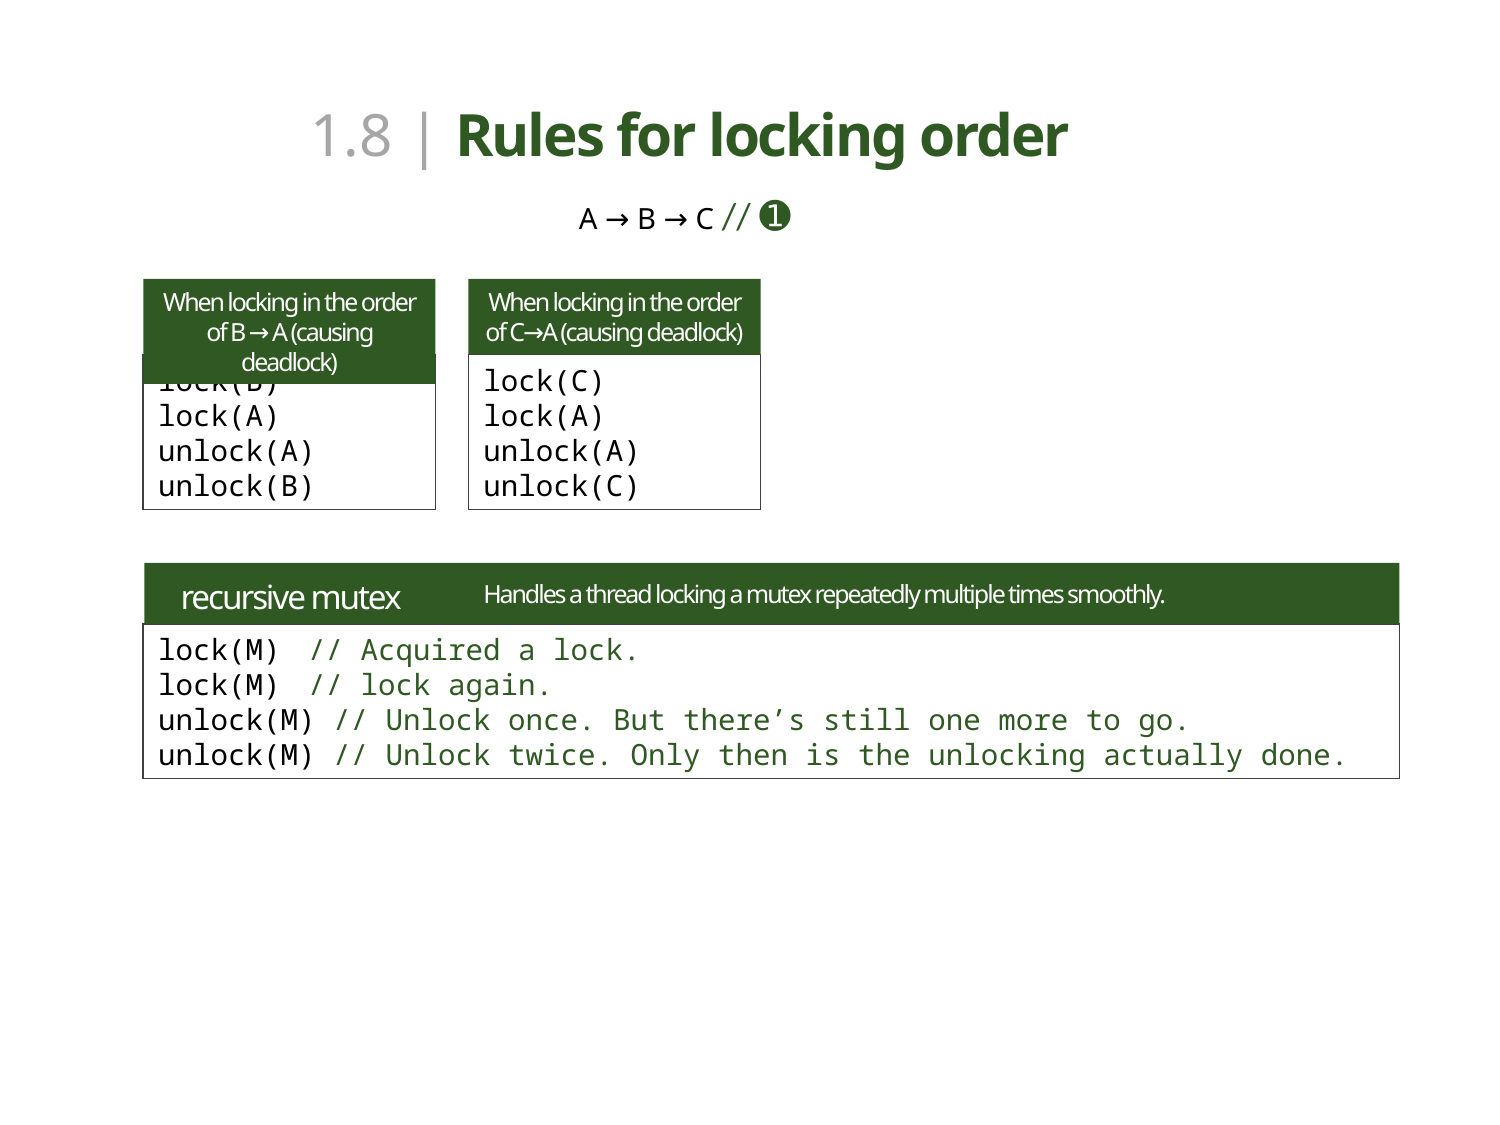

1.8 | Rules for locking order
A → B → C // ➊
When locking in the order of B → A (causing deadlock)
lock(B)
lock(A)
unlock(A)
unlock(B)
When locking in the order of C→A (causing deadlock)
lock(C)
lock(A)
unlock(A)
unlock(C)
recursive mutex
Handles a thread locking a mutex repeatedly multiple times smoothly.
lock(M) 	// Acquired a lock.
lock(M) 	// lock again.
unlock(M) // Unlock once. But there’s still one more to go.
unlock(M) // Unlock twice. Only then is the unlocking actually done.